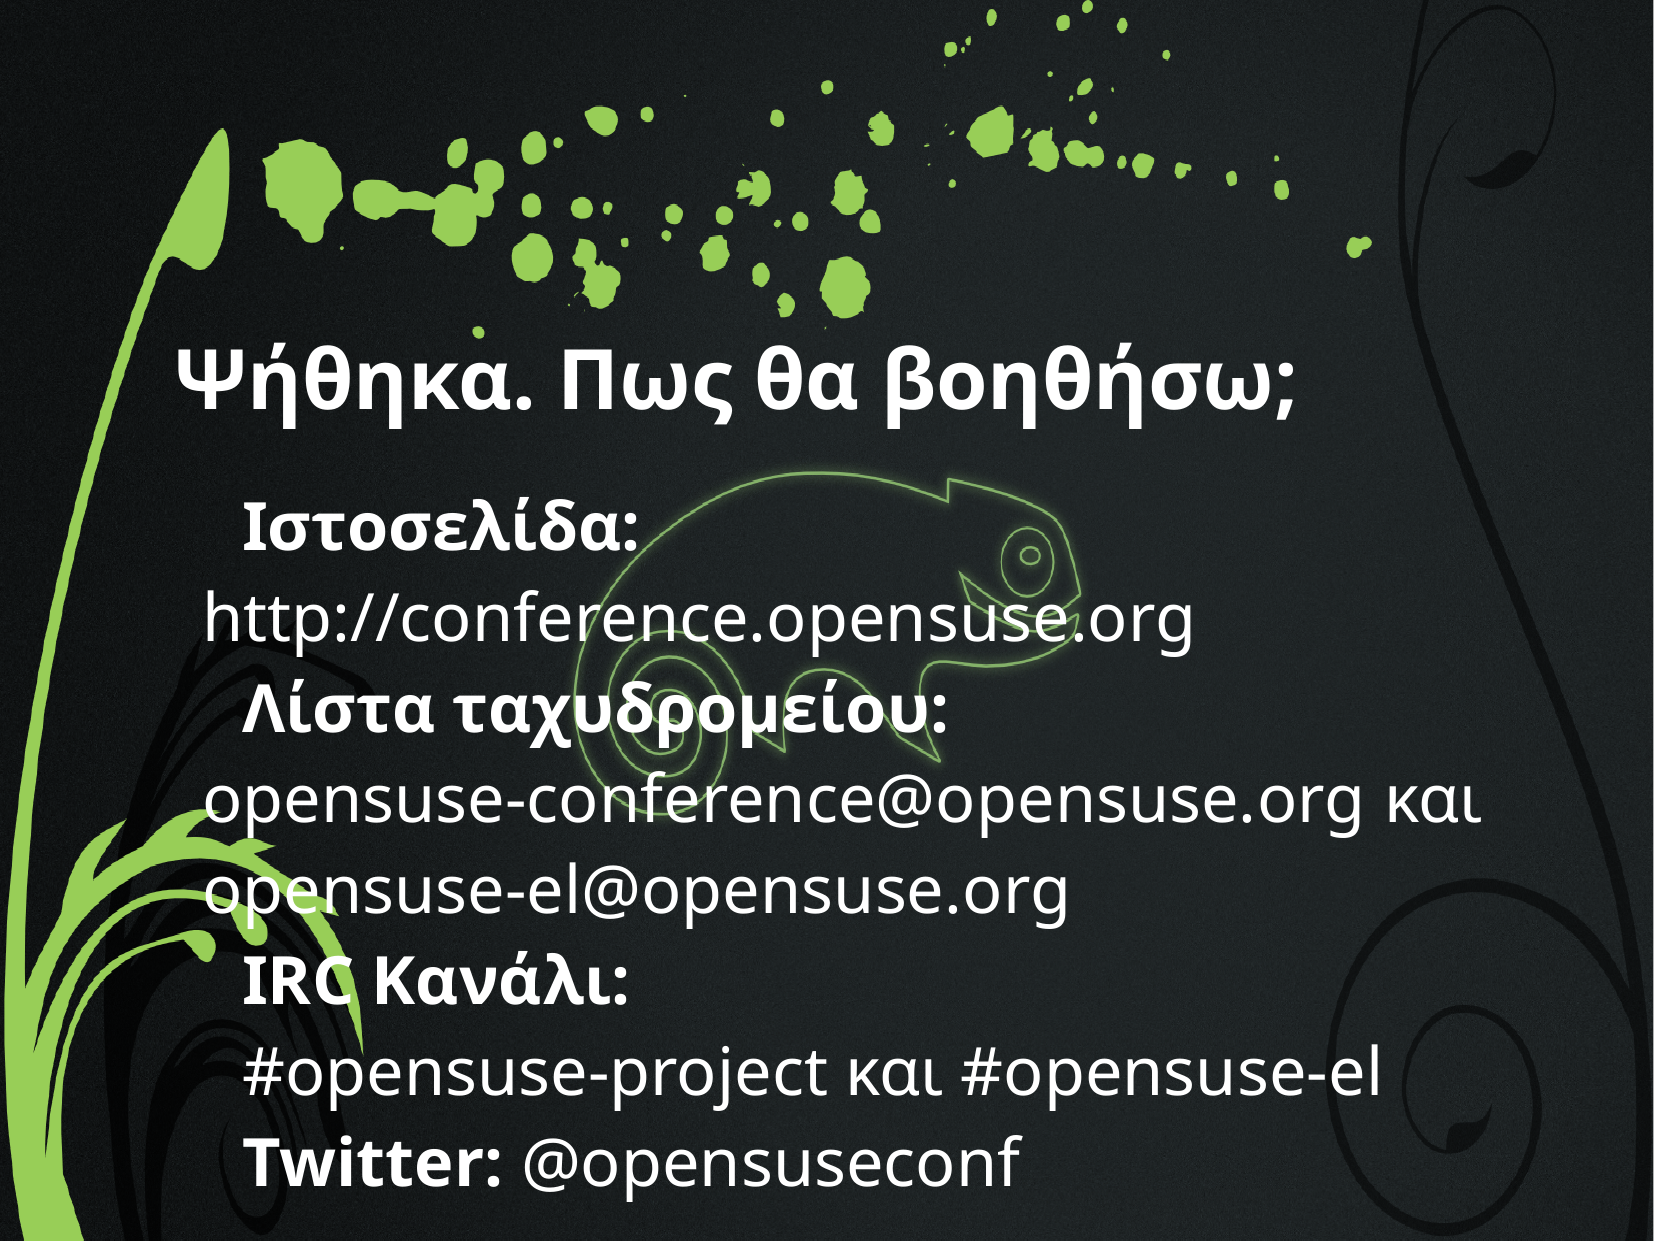

Ψήθηκα. Πως θα βοηθήσω;
Ιστοσελίδα: http://conference.opensuse.org
Λίστα ταχυδρομείου: opensuse-conference@opensuse.org και opensuse-el@opensuse.org
IRC Κανάλι:
#opensuse-project και #opensuse-el
Twitter: @opensuseconf